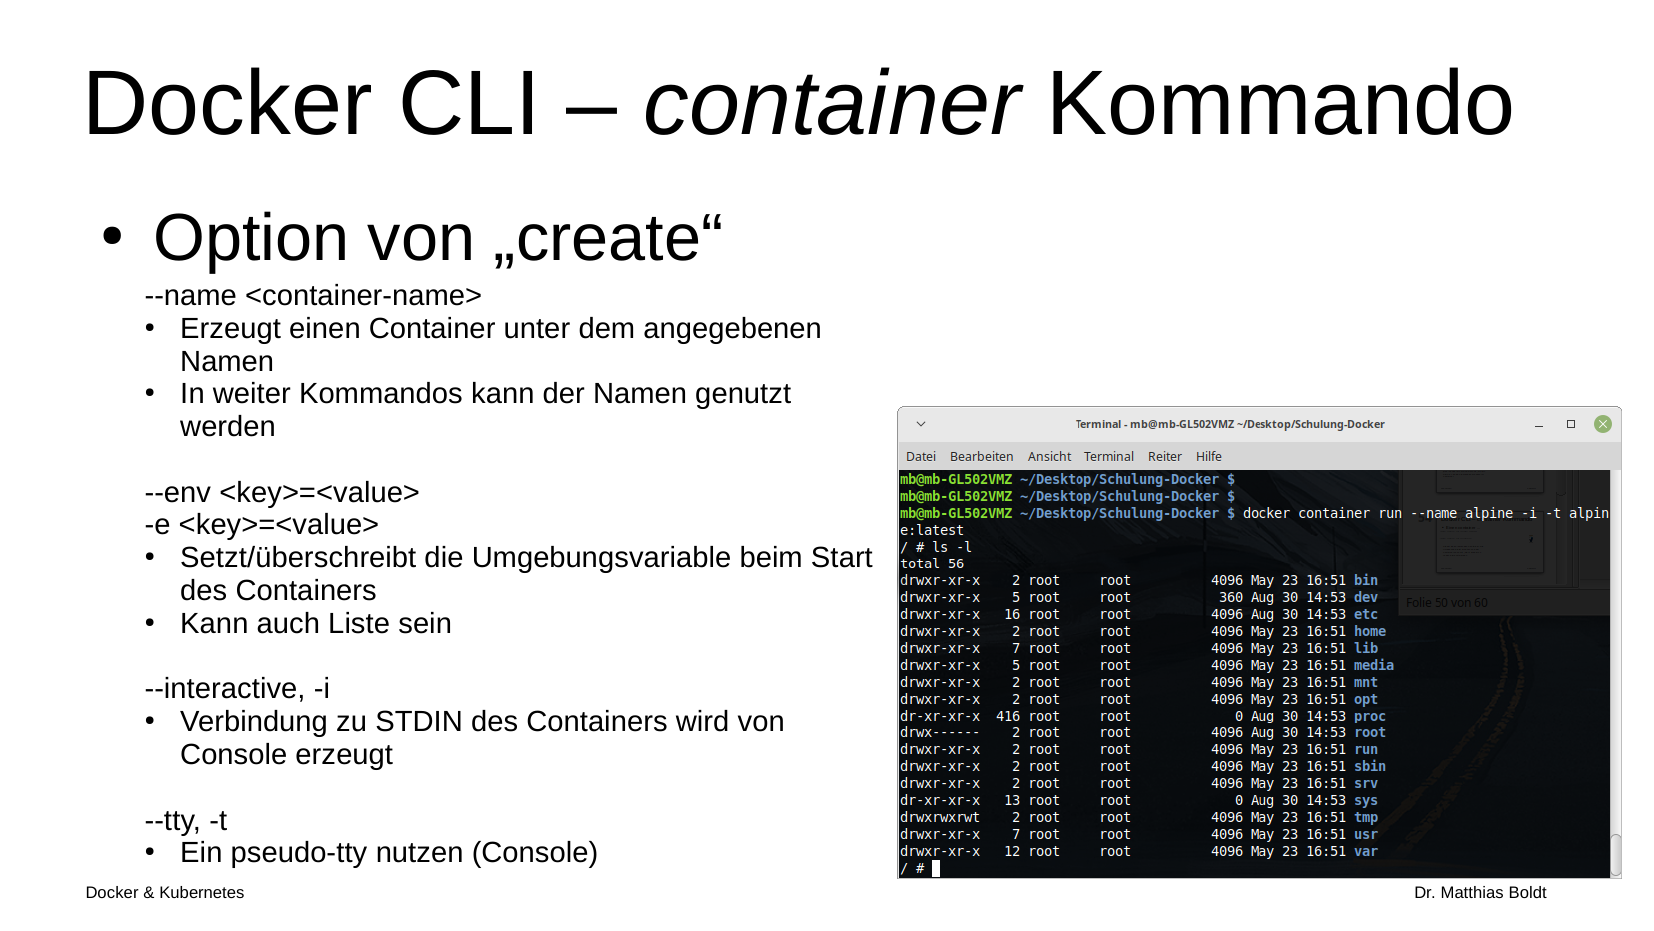

# Docker CLI – container Kommando
Option von „create“
--name <container-name>
Erzeugt einen Container unter dem angegebenen Namen
In weiter Kommandos kann der Namen genutzt werden
--env <key>=<value>
-e <key>=<value>
Setzt/überschreibt die Umgebungsvariable beim Start des Containers
Kann auch Liste sein
--interactive, -i
Verbindung zu STDIN des Containers wird von Console erzeugt
--tty, -t
Ein pseudo-tty nutzen (Console)
Docker & Kubernetes																Dr. Matthias Boldt